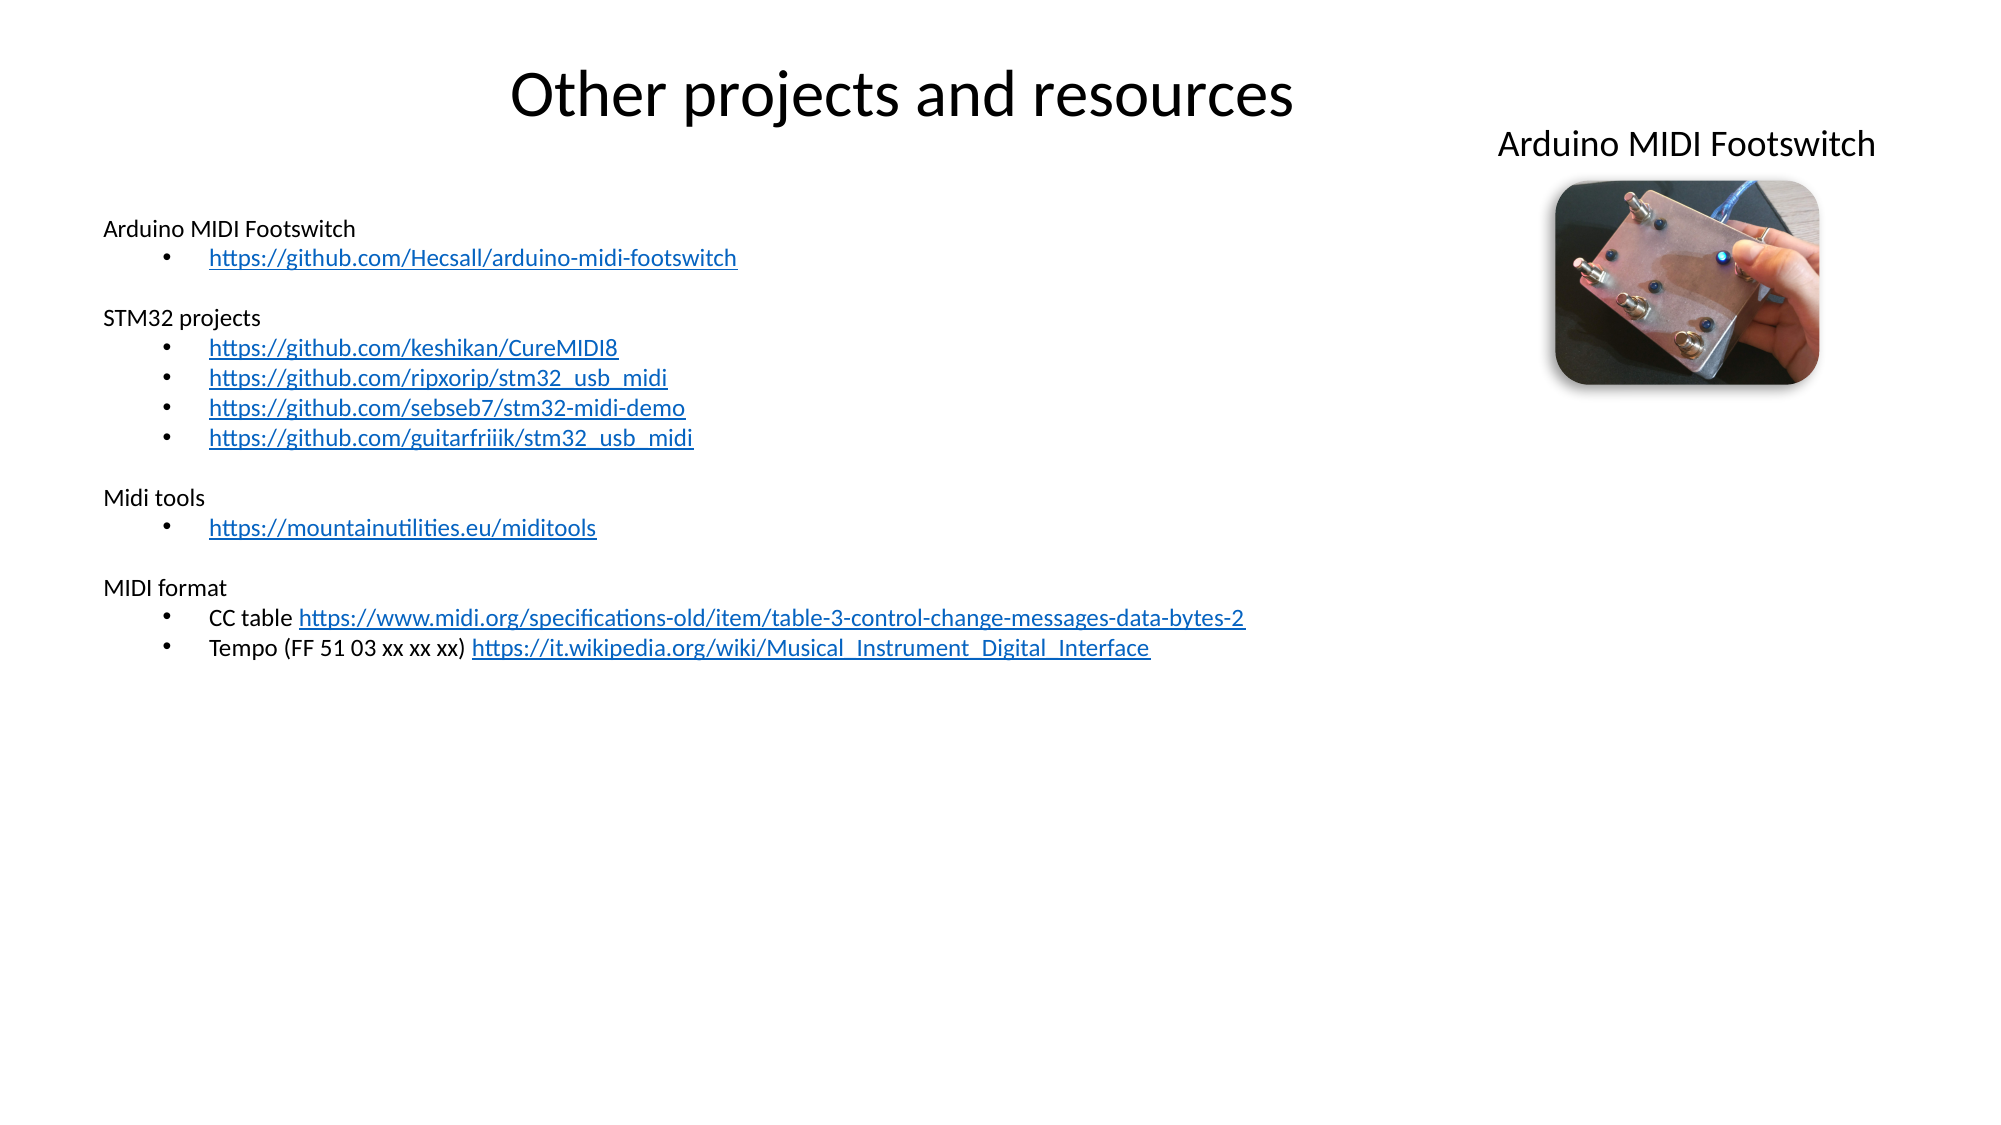

Other projects and resources
Arduino MIDI Footswitch
Arduino MIDI Footswitch
https://github.com/Hecsall/arduino-midi-footswitch
STM32 projects
https://github.com/keshikan/CureMIDI8
https://github.com/ripxorip/stm32_usb_midi
https://github.com/sebseb7/stm32-midi-demo
https://github.com/guitarfriiik/stm32_usb_midi
Midi tools
https://mountainutilities.eu/miditools
MIDI format
CC table https://www.midi.org/specifications-old/item/table-3-control-change-messages-data-bytes-2
Tempo (FF 51 03 xx xx xx) https://it.wikipedia.org/wiki/Musical_Instrument_Digital_Interface